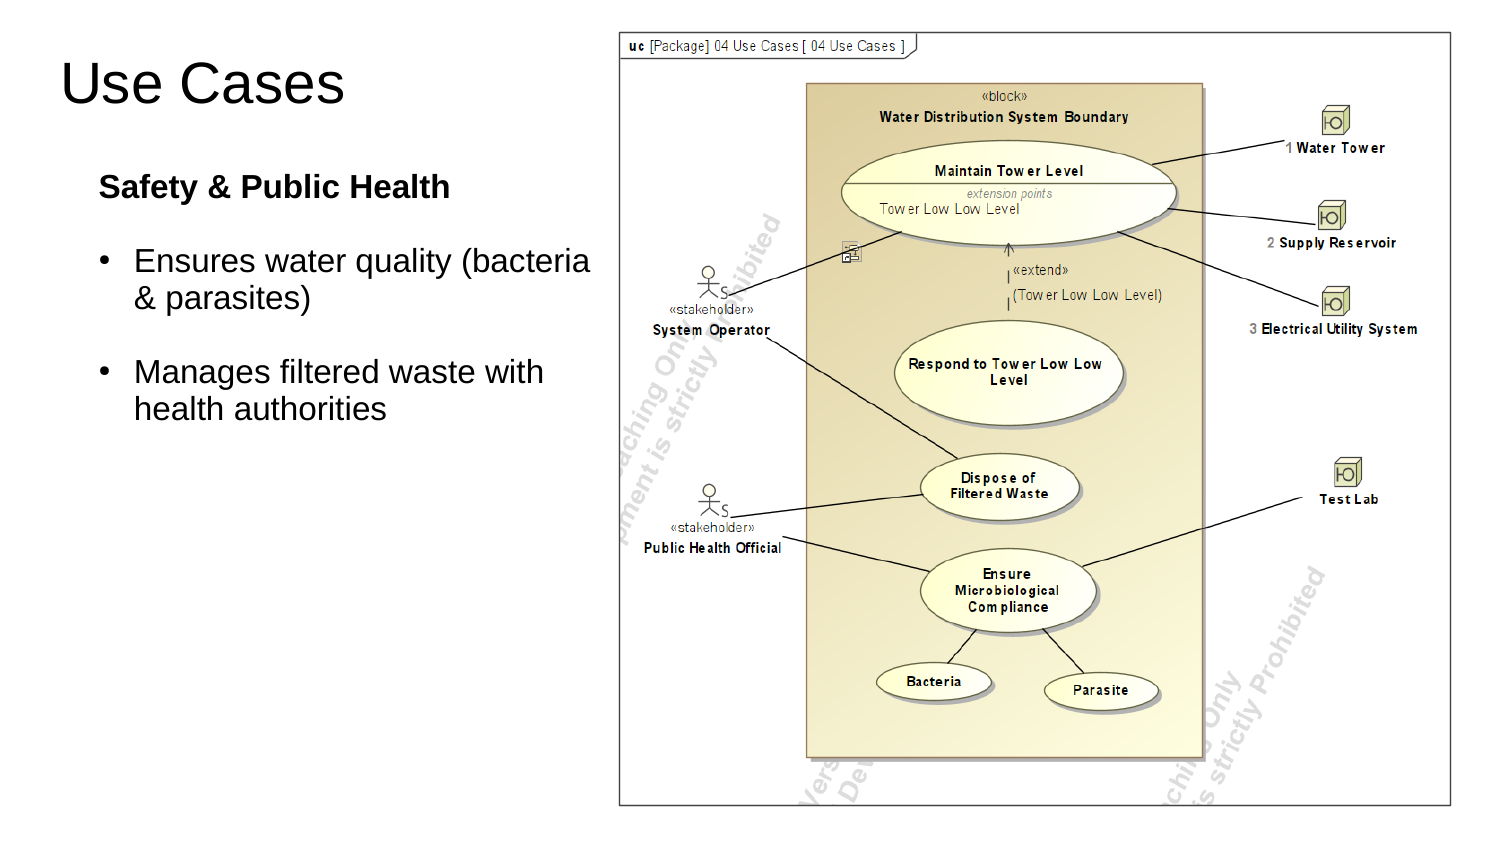

# Use Cases
Safety & Public Health
Ensures water quality (bacteria & parasites)
Manages filtered waste with health authorities